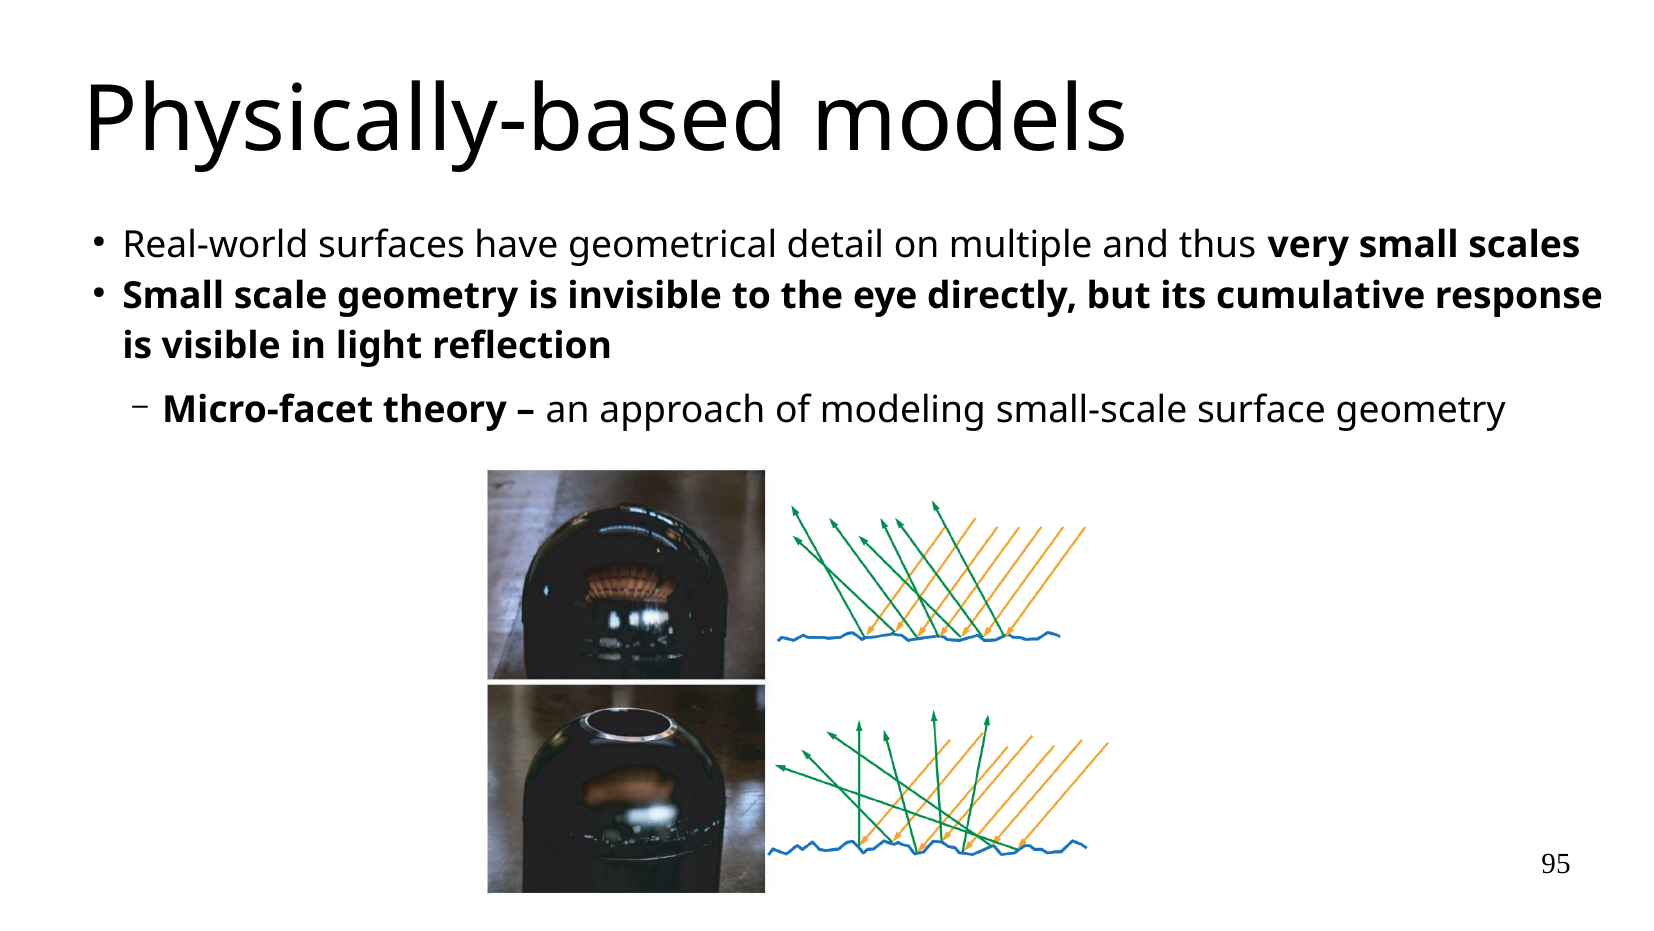

# Physically-based models
Real-world surfaces have geometrical detail on multiple and thus very small scales
Small scale geometry is invisible to the eye directly, but its cumulative response is visible in light reflection
Micro-facet theory – an approach of modeling small-scale surface geometry
95